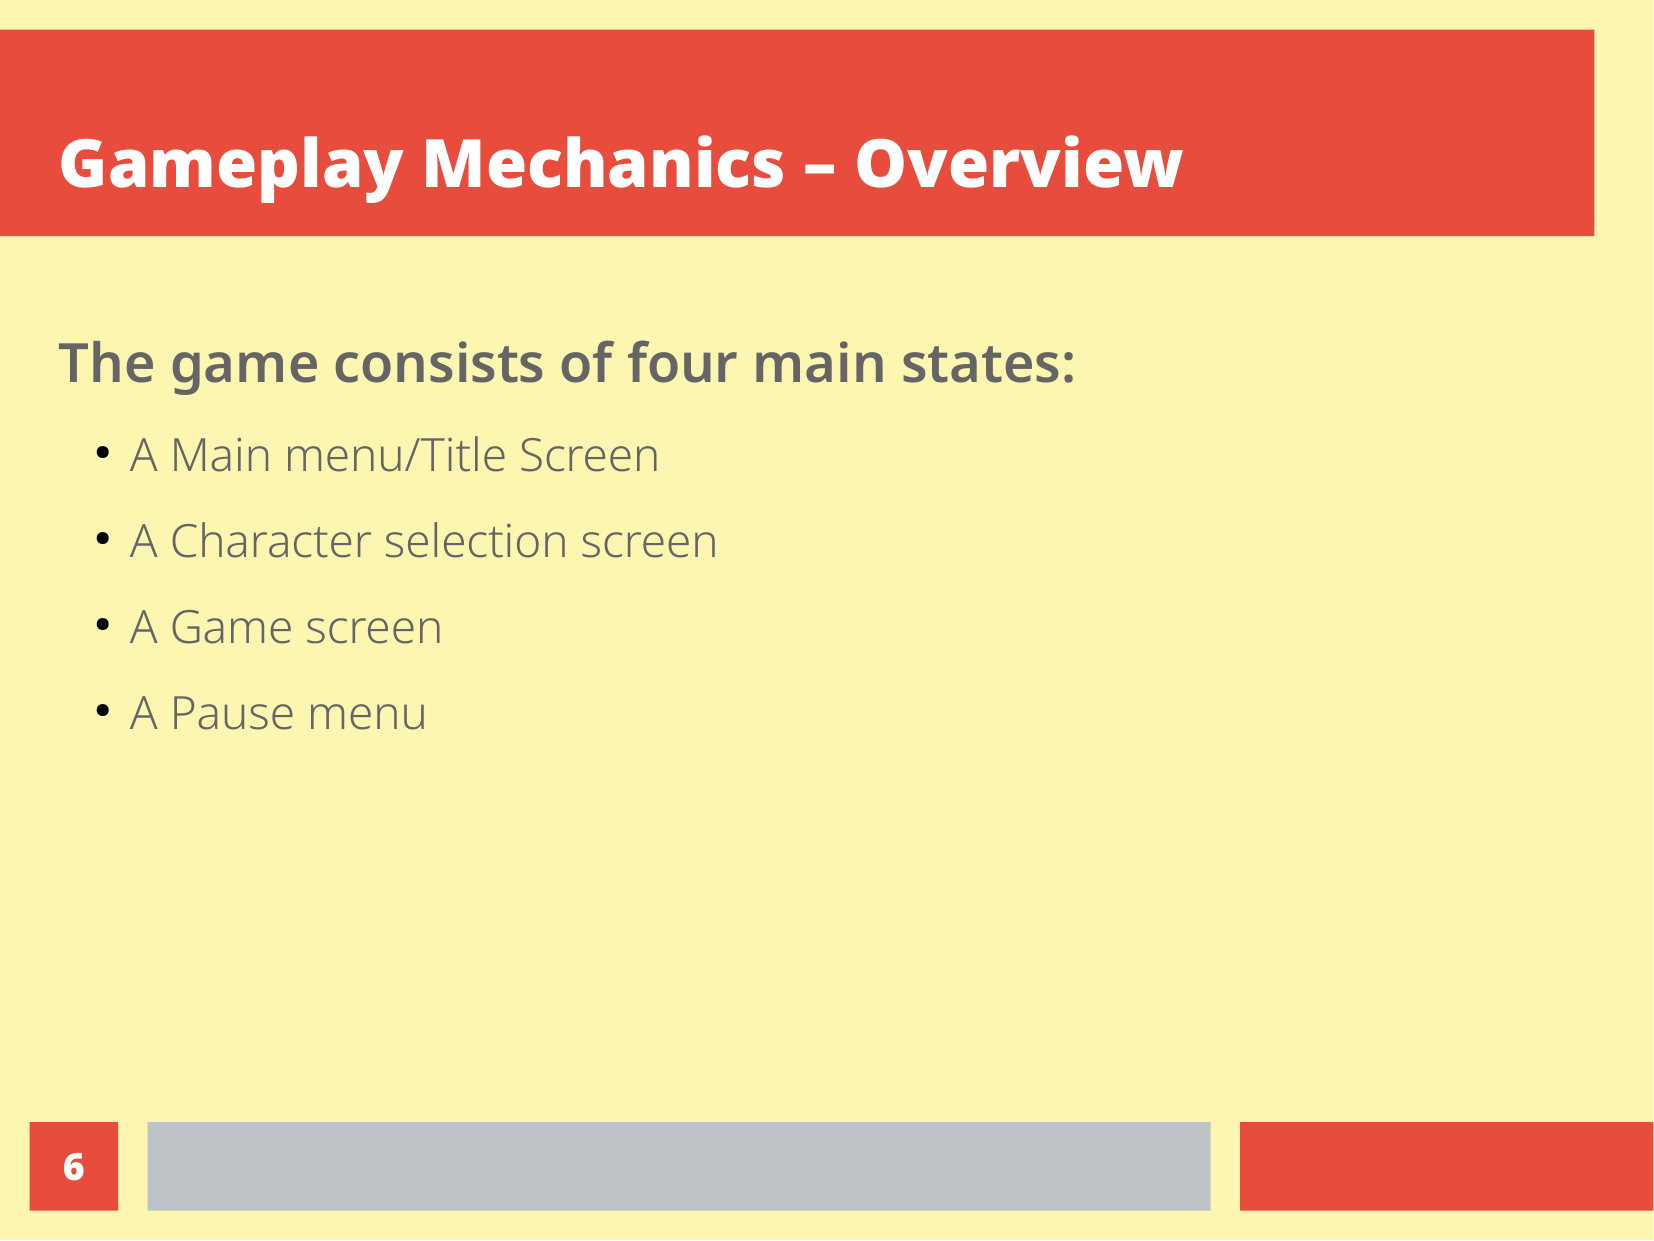

# Gameplay Mechanics – Overview
The game consists of four main states:
A Main menu/Title Screen
A Character selection screen
A Game screen
A Pause menu
6